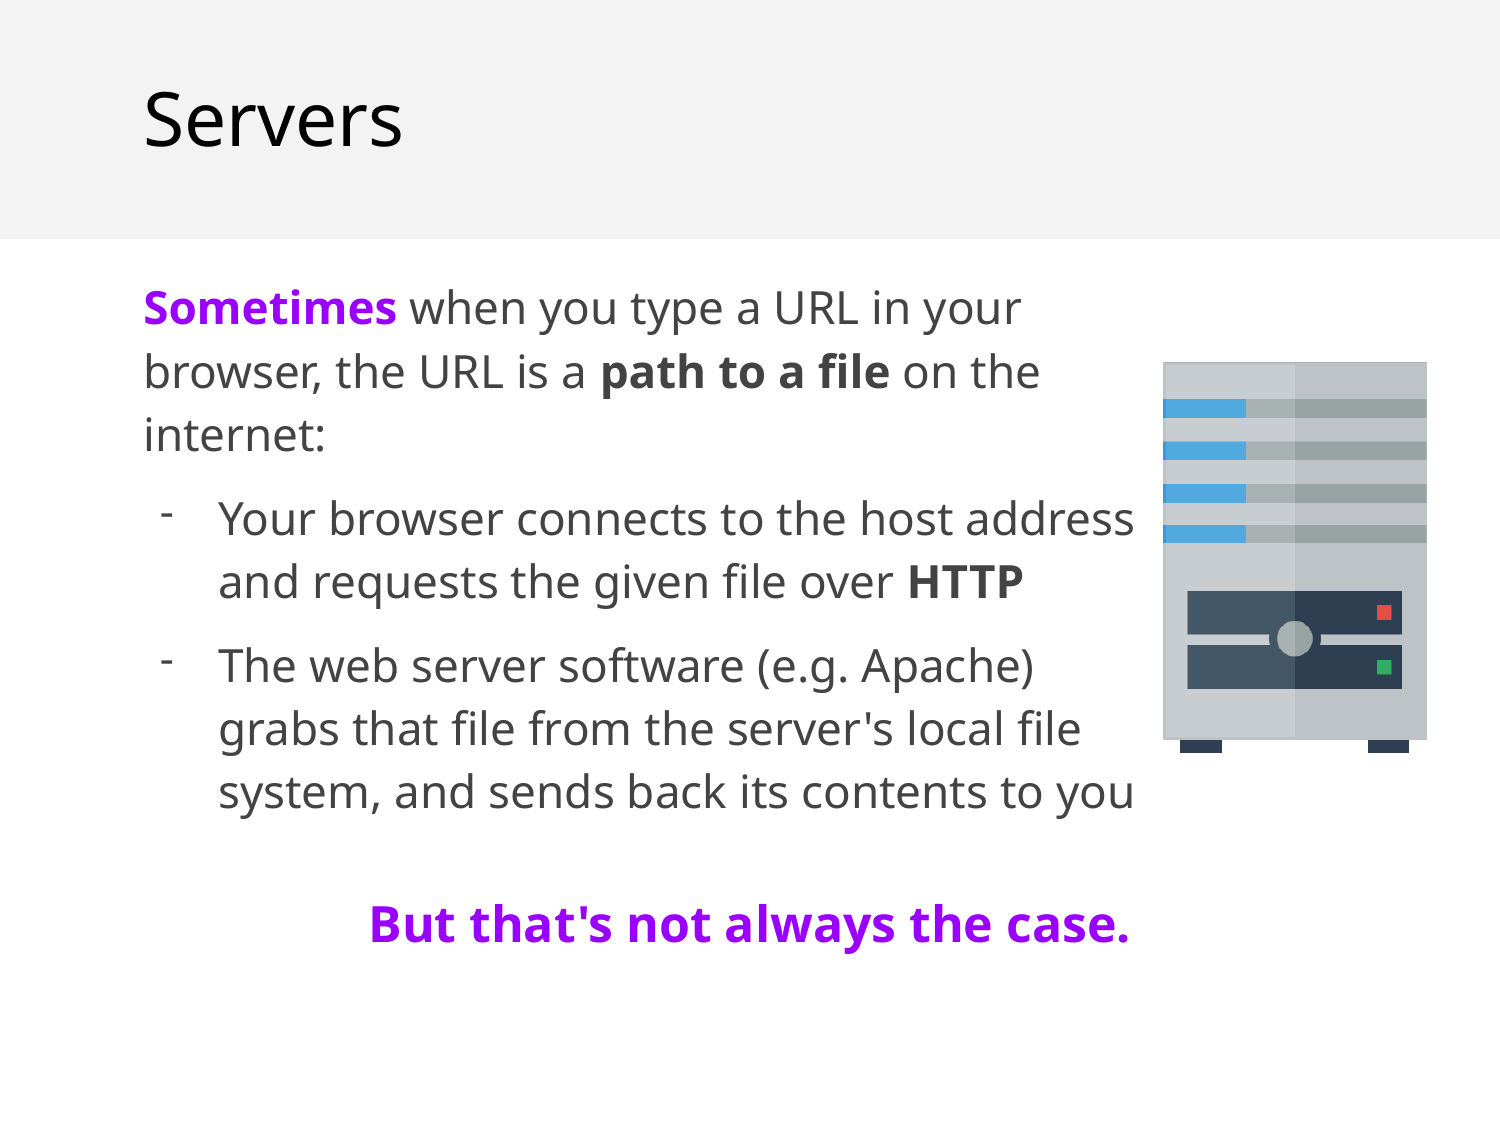

# Servers
Sometimes when you type a URL in your browser, the URL is a path to a file on the internet:
Your browser connects to the host address and requests the given file over HTTP
The web server software (e.g. Apache) grabs that file from the server's local file system, and sends back its contents to you
But that's not always the case.